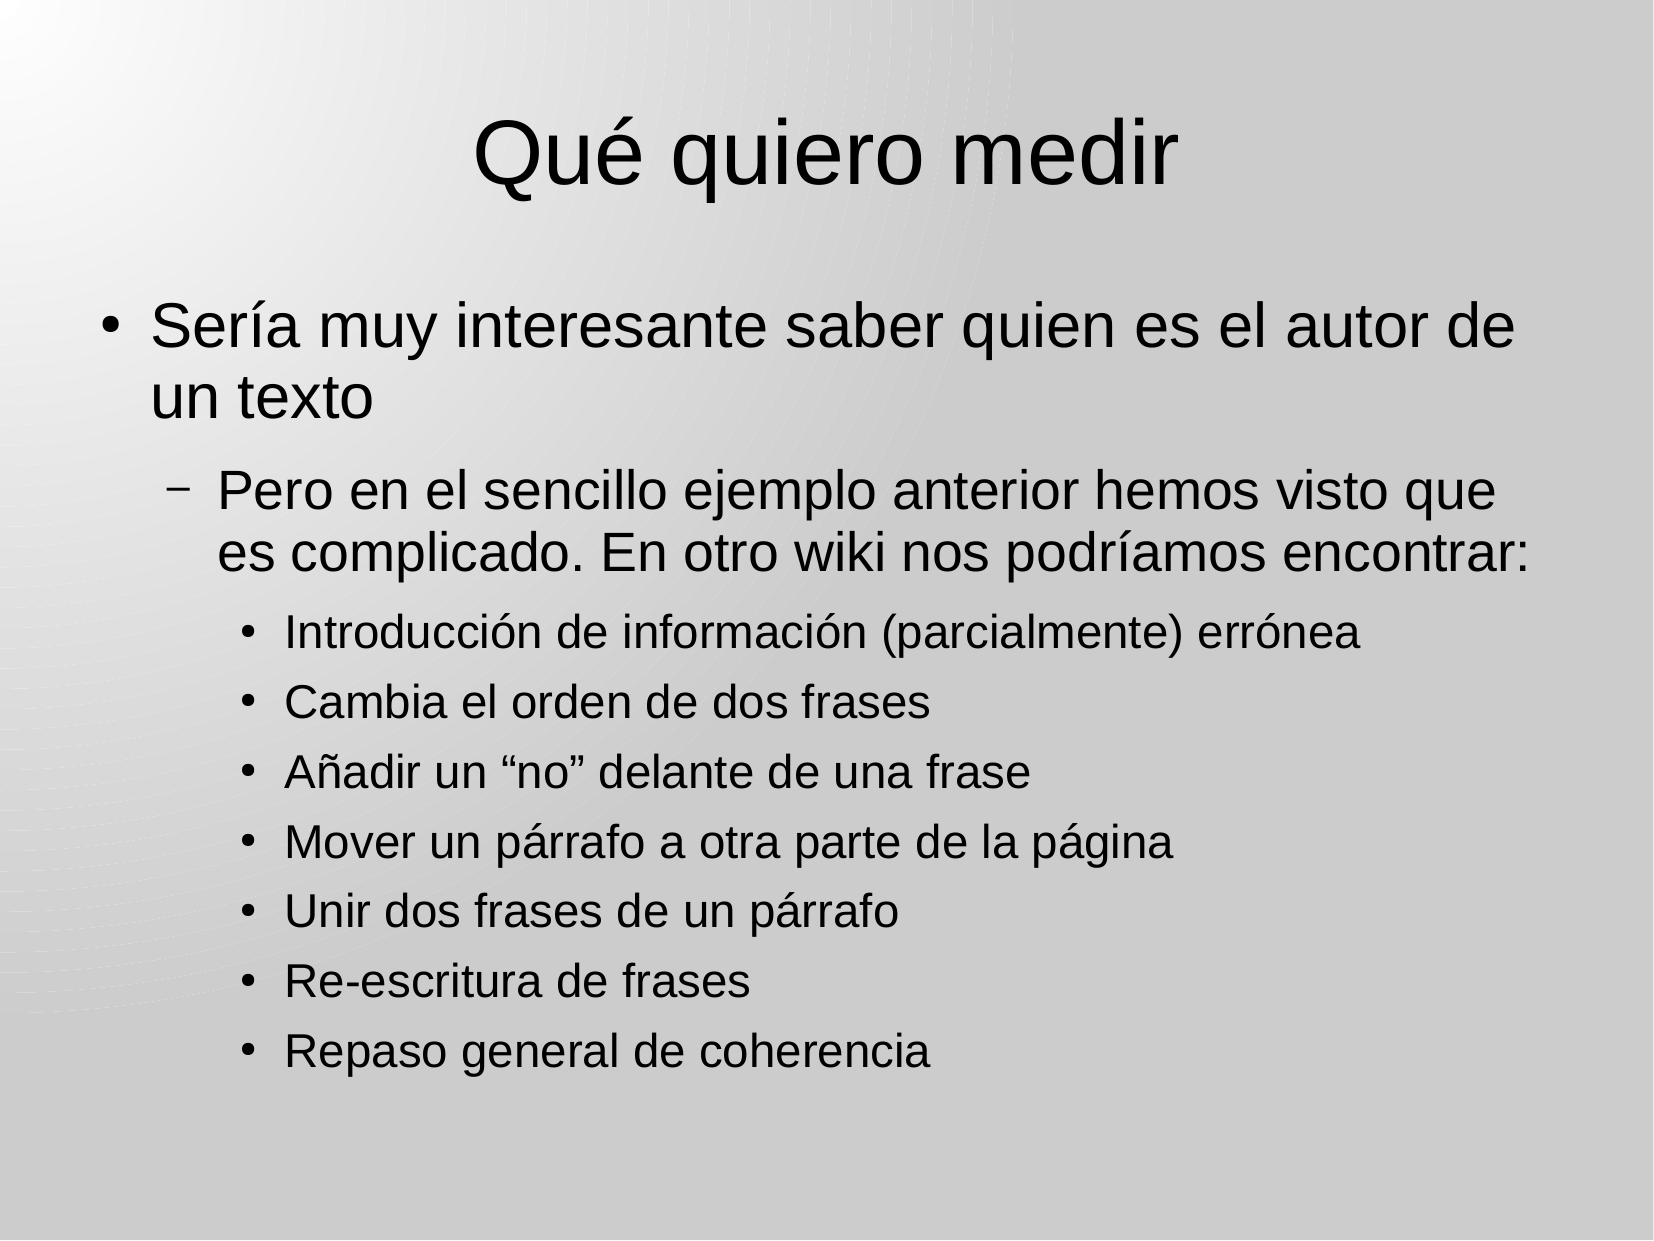

# Qué quiero medir
Sería muy interesante saber quien es el autor de un texto
Pero en el sencillo ejemplo anterior hemos visto que es complicado. En otro wiki nos podríamos encontrar:
Introducción de información (parcialmente) errónea
Cambia el orden de dos frases
Añadir un “no” delante de una frase
Mover un párrafo a otra parte de la página
Unir dos frases de un párrafo
Re-escritura de frases
Repaso general de coherencia